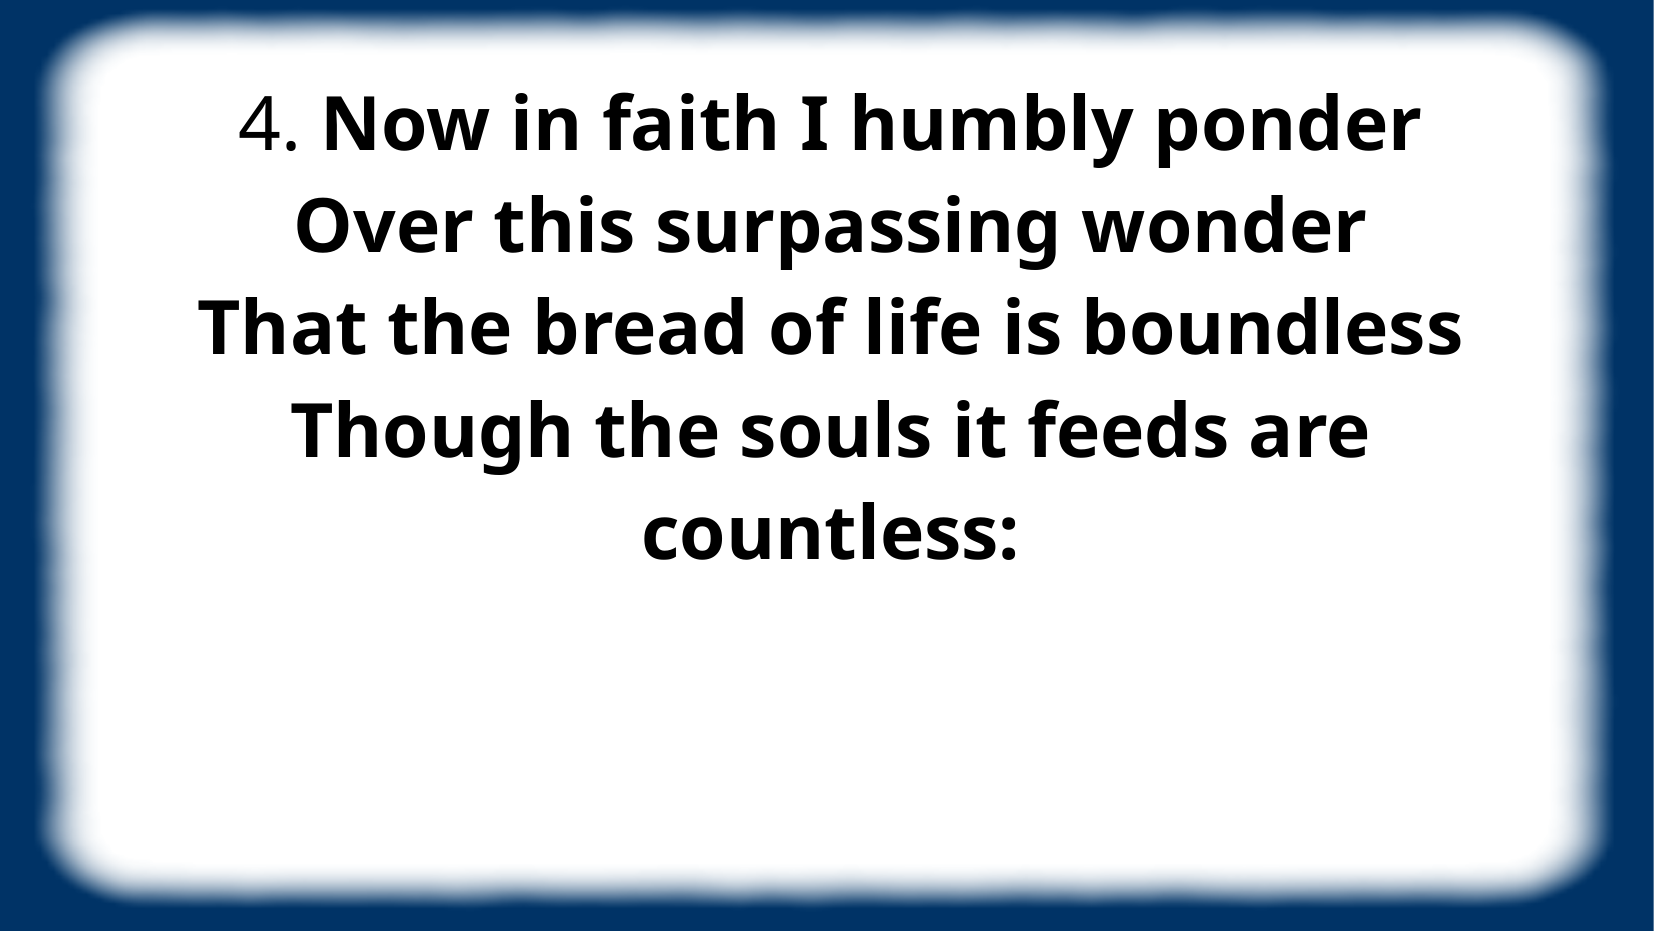

4. Now in faith I humbly ponder
Over this surpassing wonder
That the bread of life is boundless
Though the souls it feeds are countless: